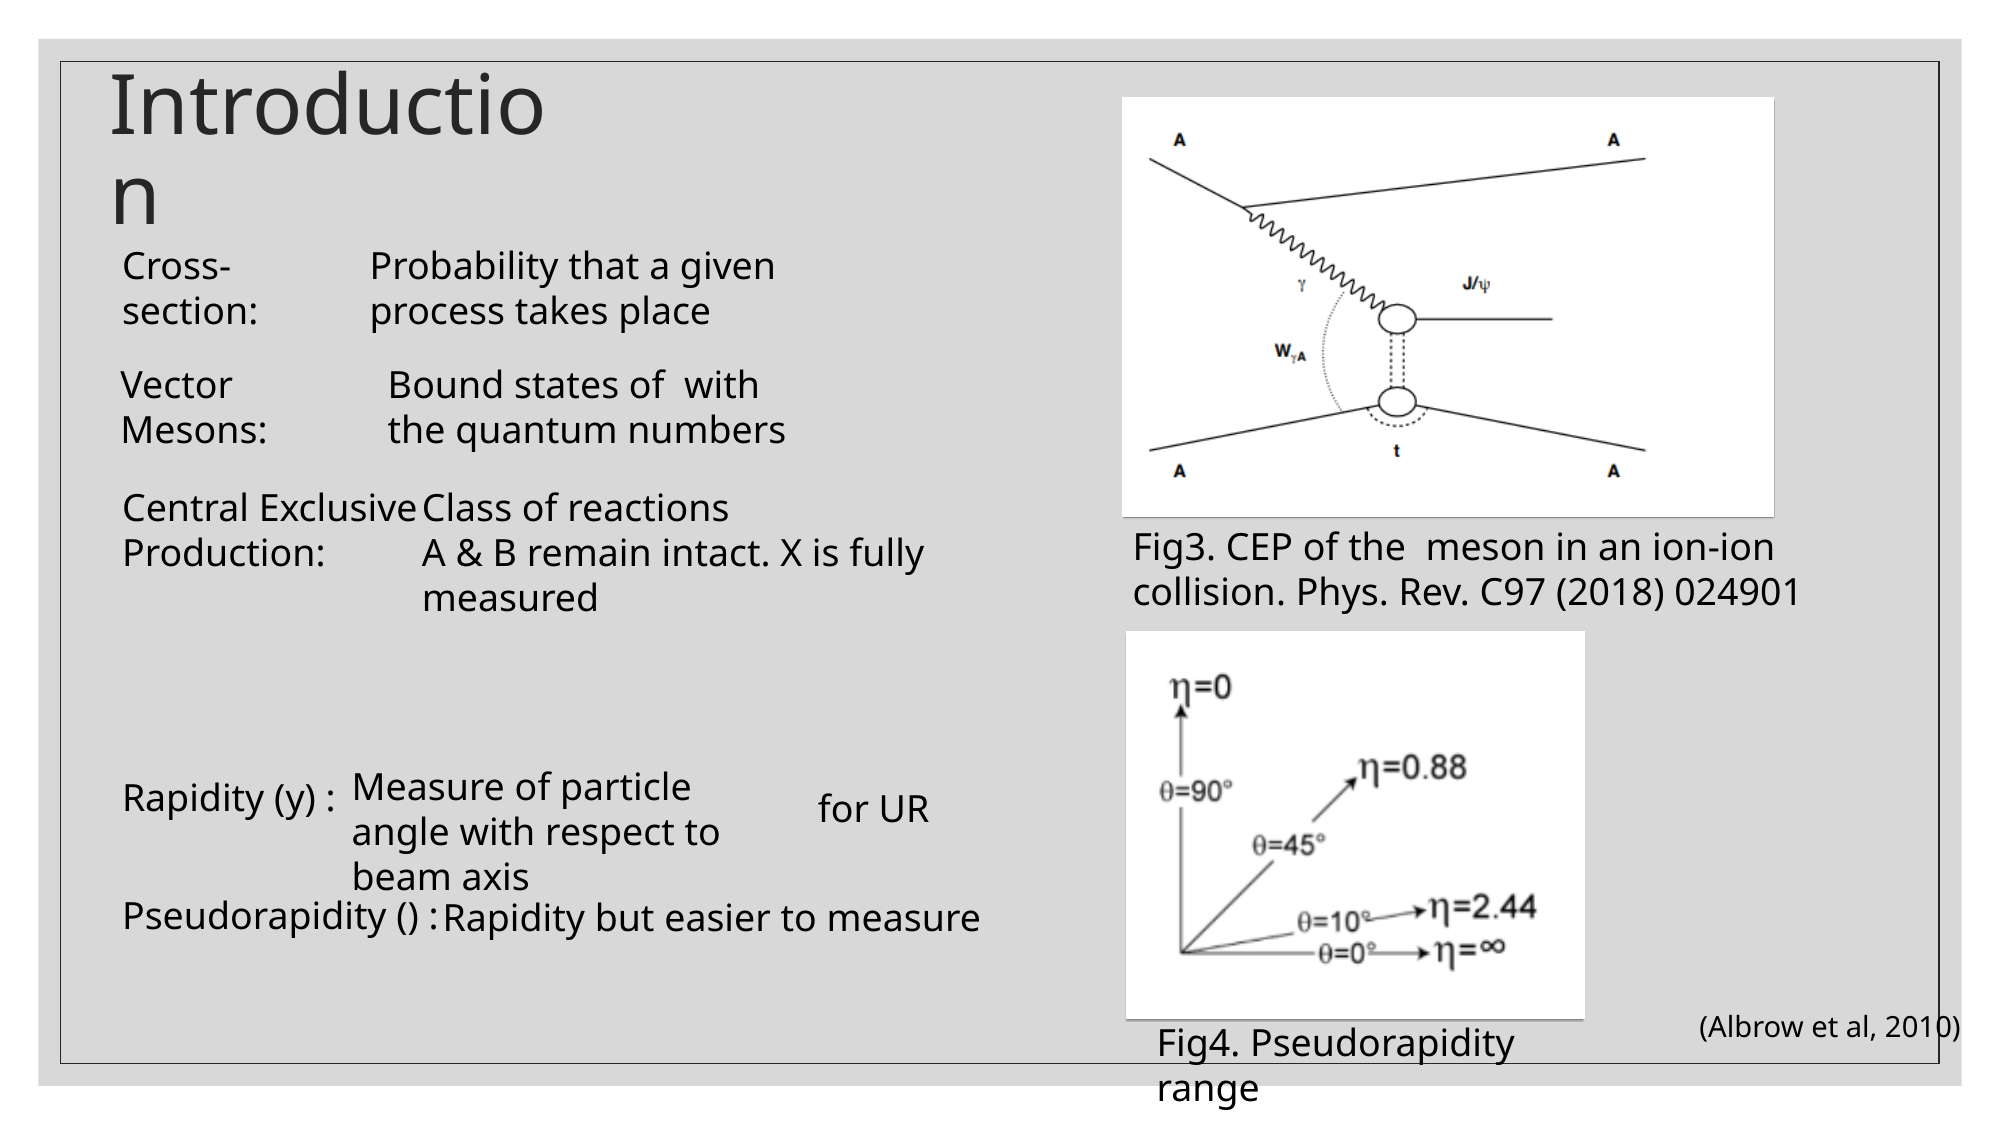

# Introduction
Cross-section:
Probability that a given process takes place
Vector Mesons:
Bound states of with the quantum numbers
Central Exclusive Production:
Class of reactions
A & B remain intact. X is fully measured
Fig3. CEP of the meson in an ion-ion collision. Phys. Rev. C97 (2018) 024901
Measure of particle angle with respect to beam axis
Rapidity (y) :
 for UR
Pseudorapidity () :
Rapidity but easier to measure
(Albrow et al, 2010)
Fig4. Pseudorapidity range